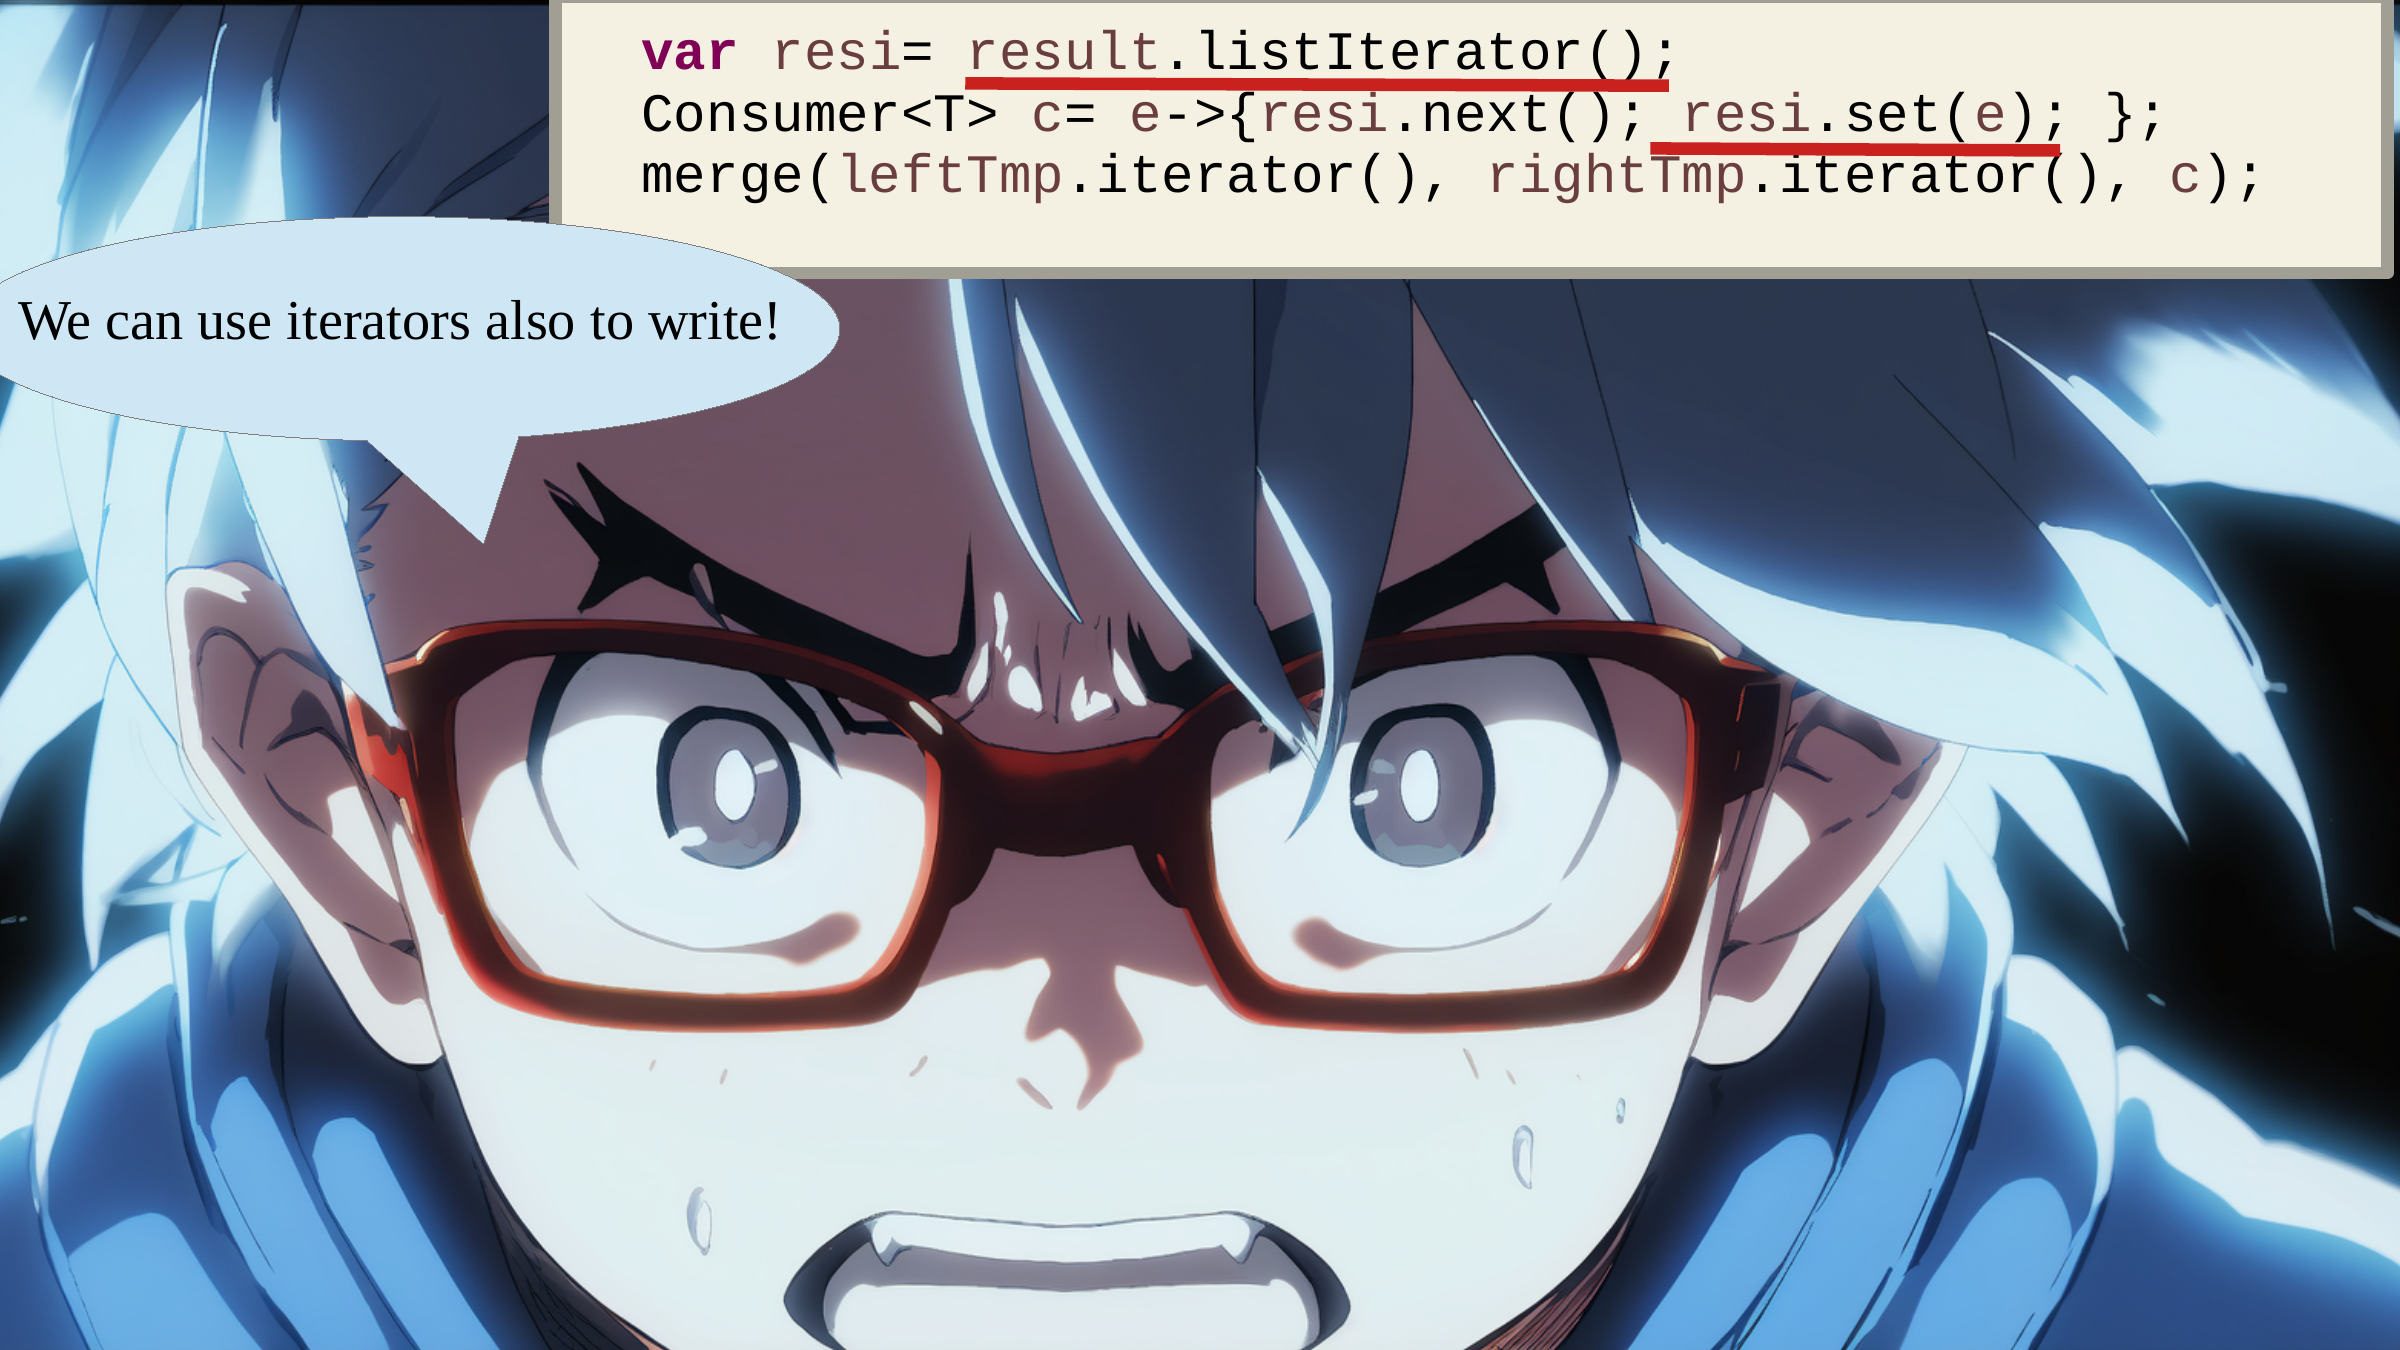

var resi= result.listIterator();
 Consumer<T> c= e->{resi.next(); resi.set(e); };
 merge(leftTmp.iterator(), rightTmp.iterator(), c);
We can use iterators also to write!